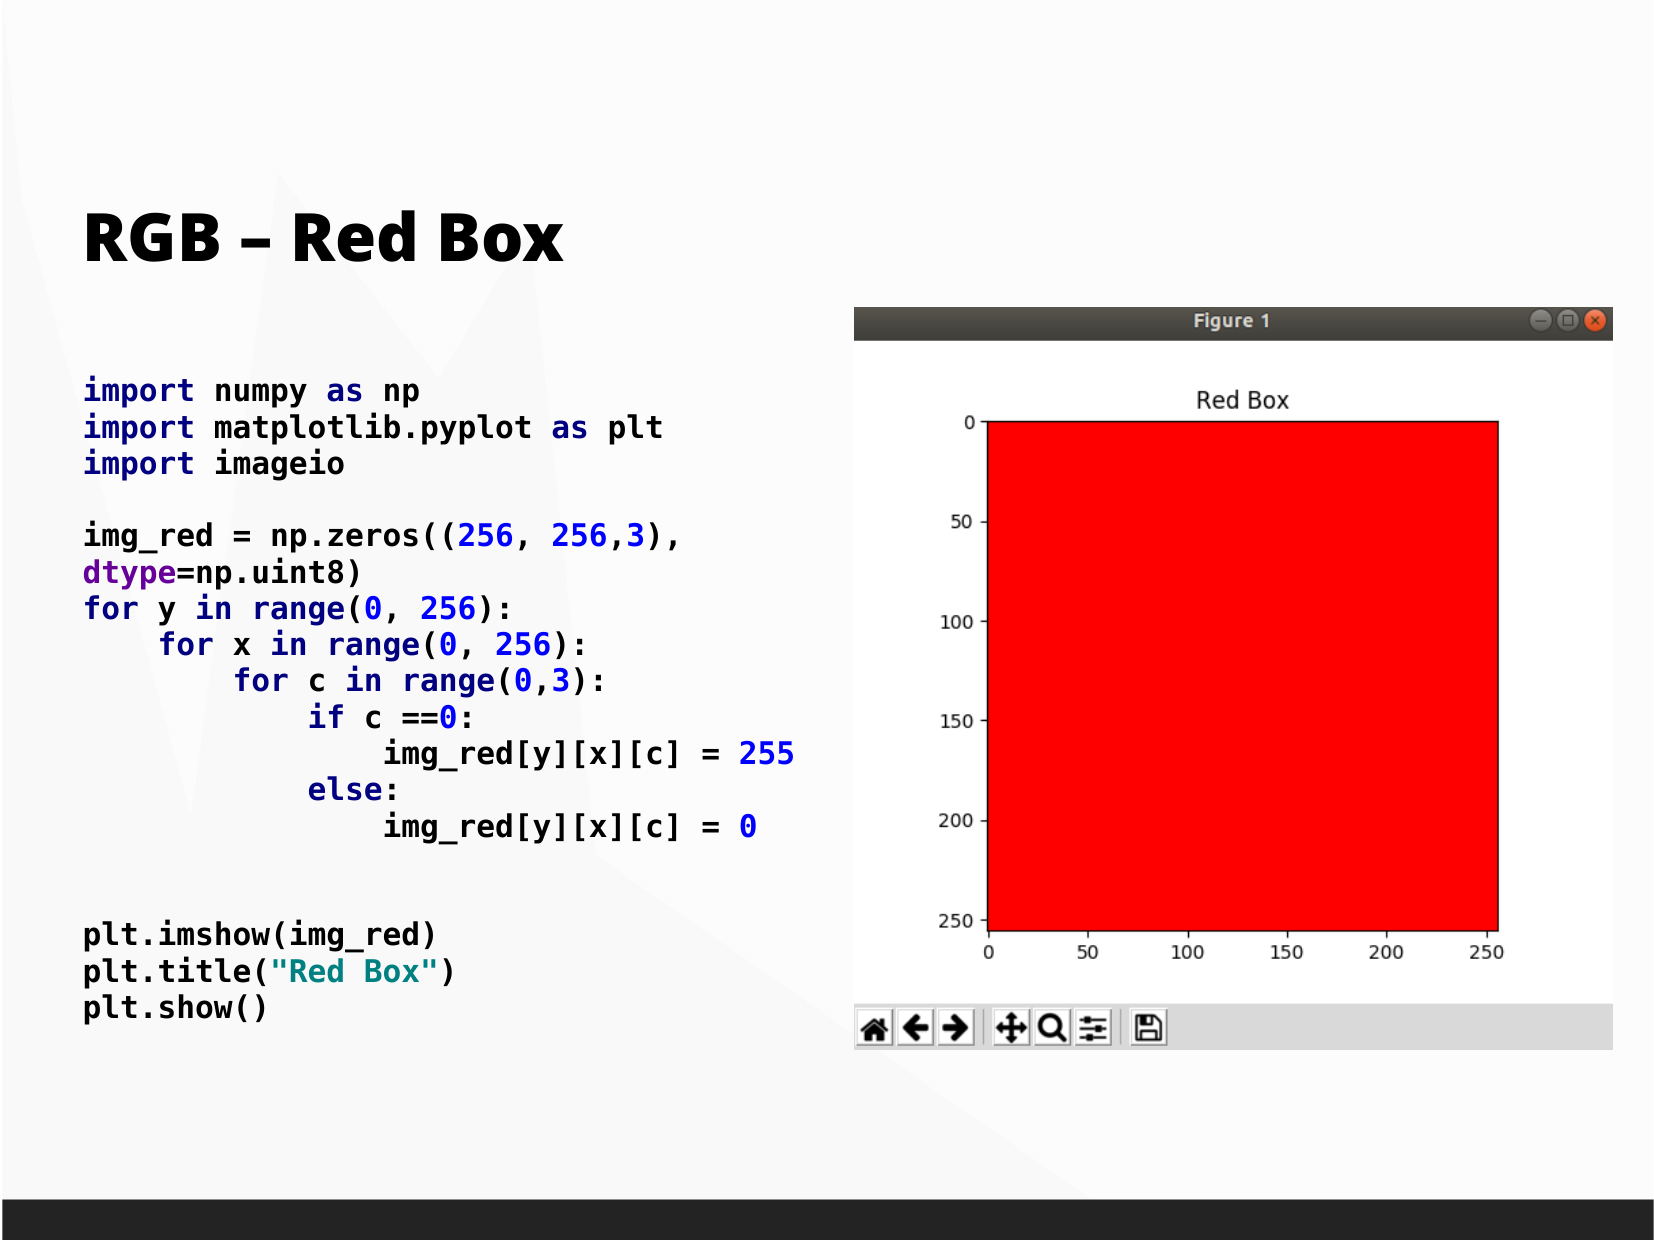

# RGB – Red Box
import numpy as np
import matplotlib.pyplot as plt
import imageio
img_red = np.zeros((256, 256,3), dtype=np.uint8)
for y in range(0, 256):
 for x in range(0, 256):
 for c in range(0,3):
 if c ==0:
 img_red[y][x][c] = 255
 else:
 img_red[y][x][c] = 0
plt.imshow(img_red)
plt.title("Red Box")
plt.show()